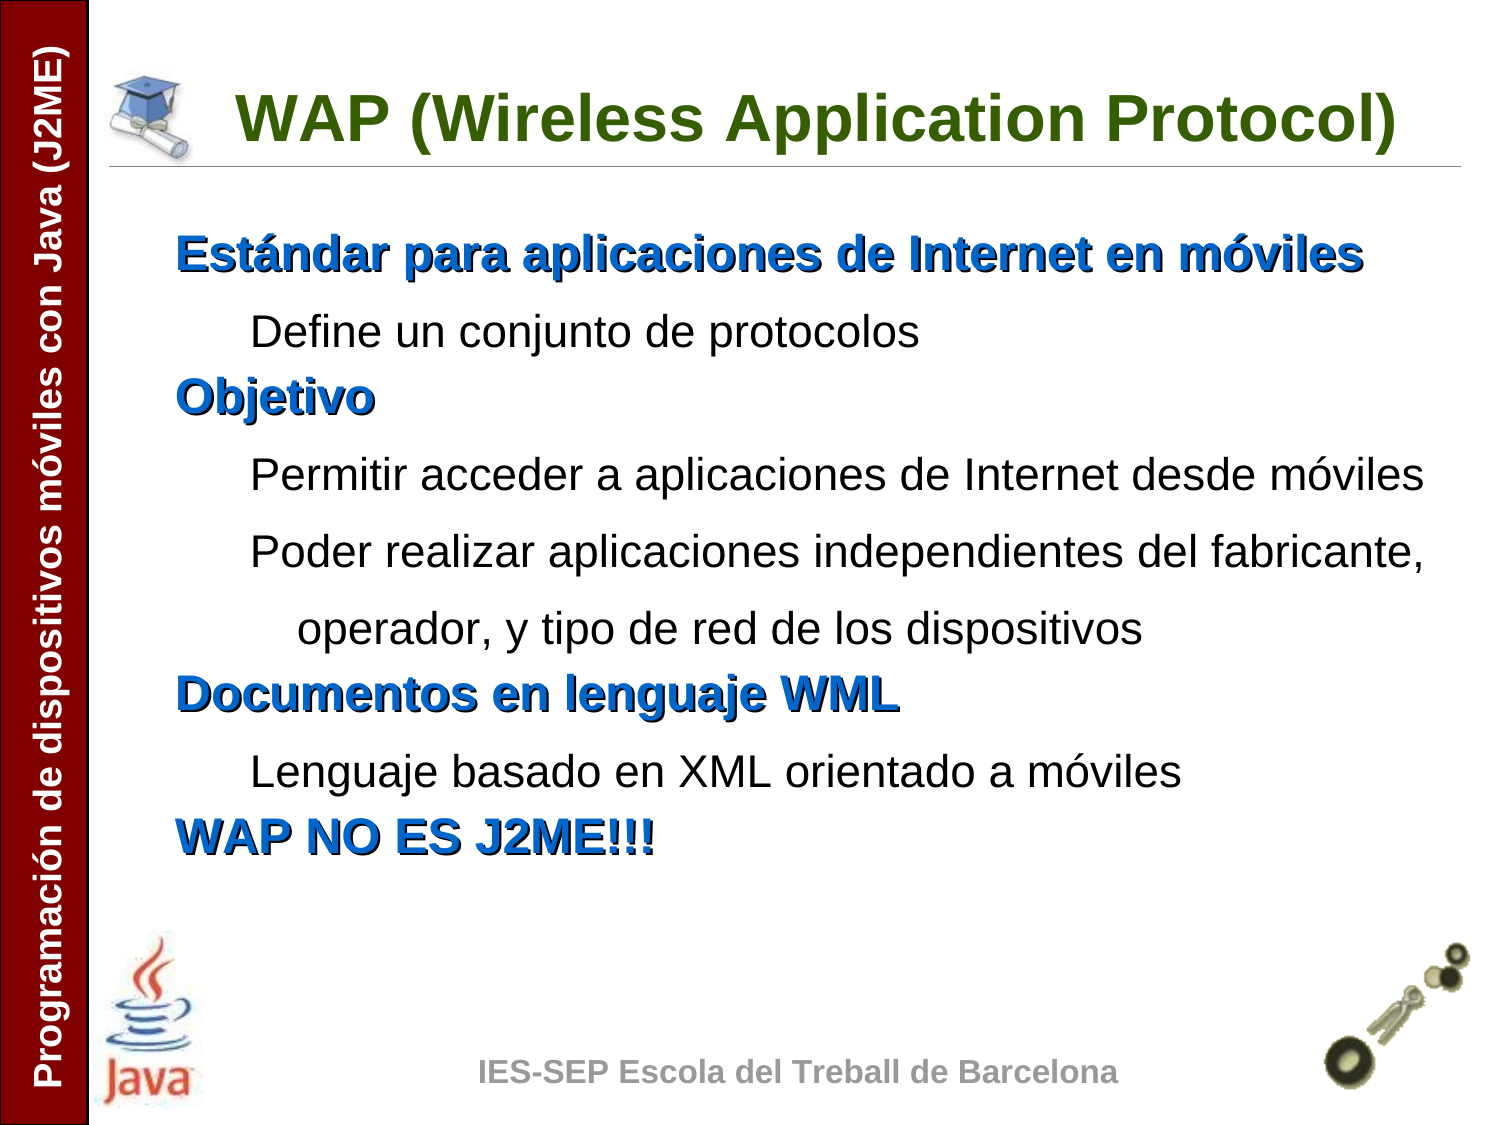

# WAP (Wireless Application Protocol)
Estándar para aplicaciones de Internet en móviles
Define un conjunto de protocolos
Objetivo
Permitir acceder a aplicaciones de Internet desde móviles
Poder realizar aplicaciones independientes del fabricante, operador, y tipo de red de los dispositivos
Documentos en lenguaje WML
Lenguaje basado en XML orientado a móviles
WAP NO ES J2ME!!!